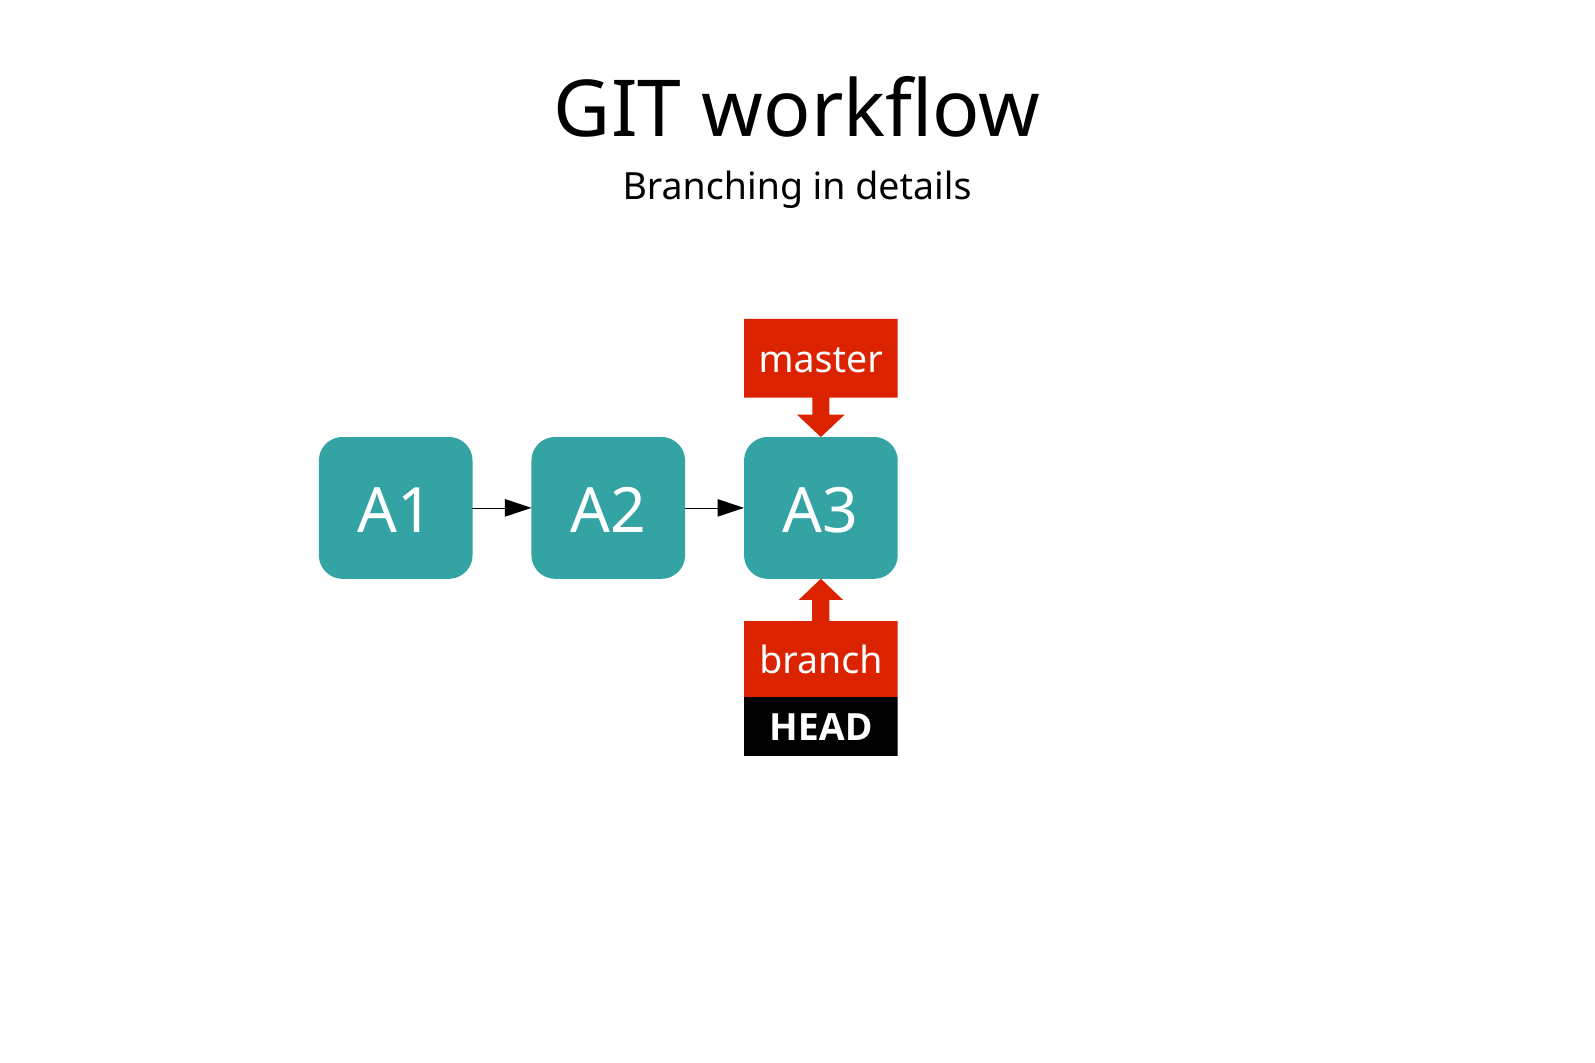

# GIT workflow Branching in details
master
A1
A2
A3
branch
HEAD